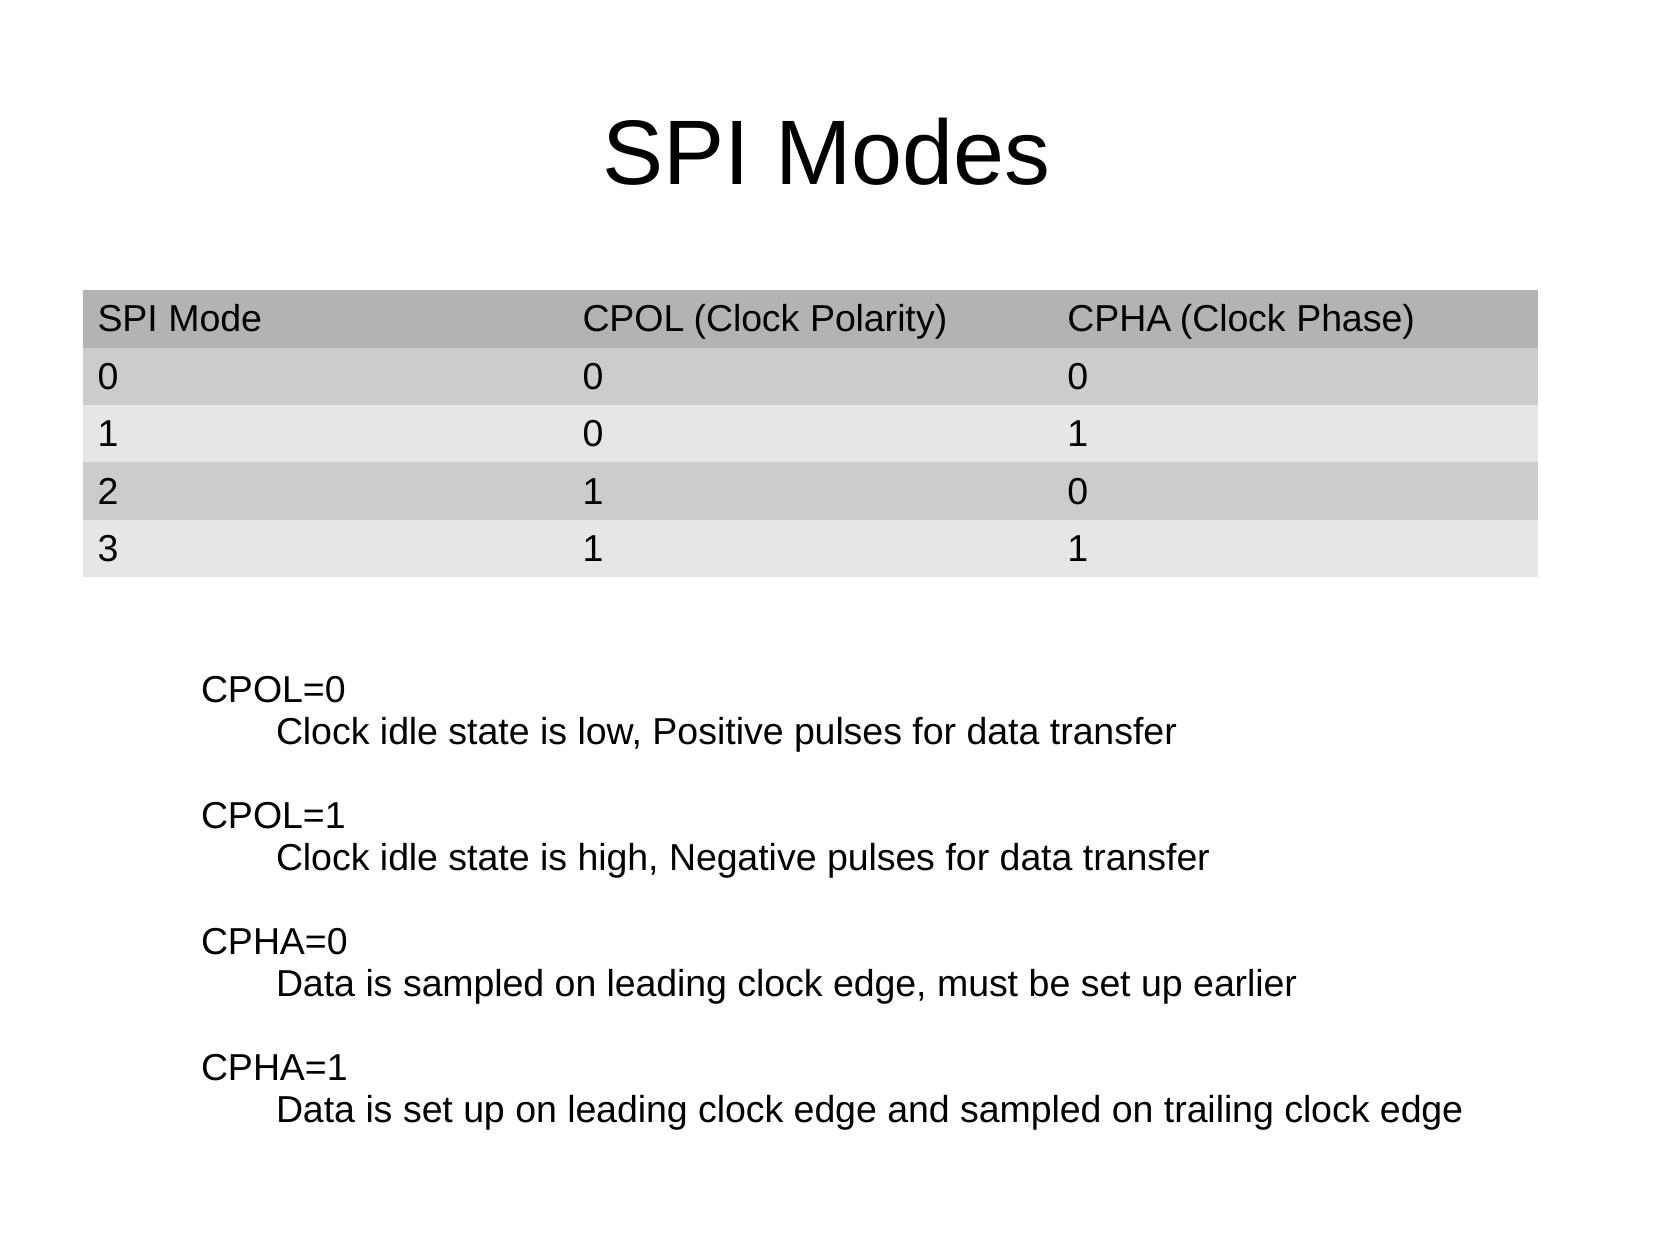

# SPI Modes
| SPI Mode | CPOL (Clock Polarity) | CPHA (Clock Phase) |
| --- | --- | --- |
| 0 | 0 | 0 |
| 1 | 0 | 1 |
| 2 | 1 | 0 |
| 3 | 1 | 1 |
CPOL=0
	Clock idle state is low, Positive pulses for data transfer
CPOL=1
	Clock idle state is high, Negative pulses for data transfer
CPHA=0
	Data is sampled on leading clock edge, must be set up earlier
CPHA=1
	Data is set up on leading clock edge and sampled on trailing clock edge